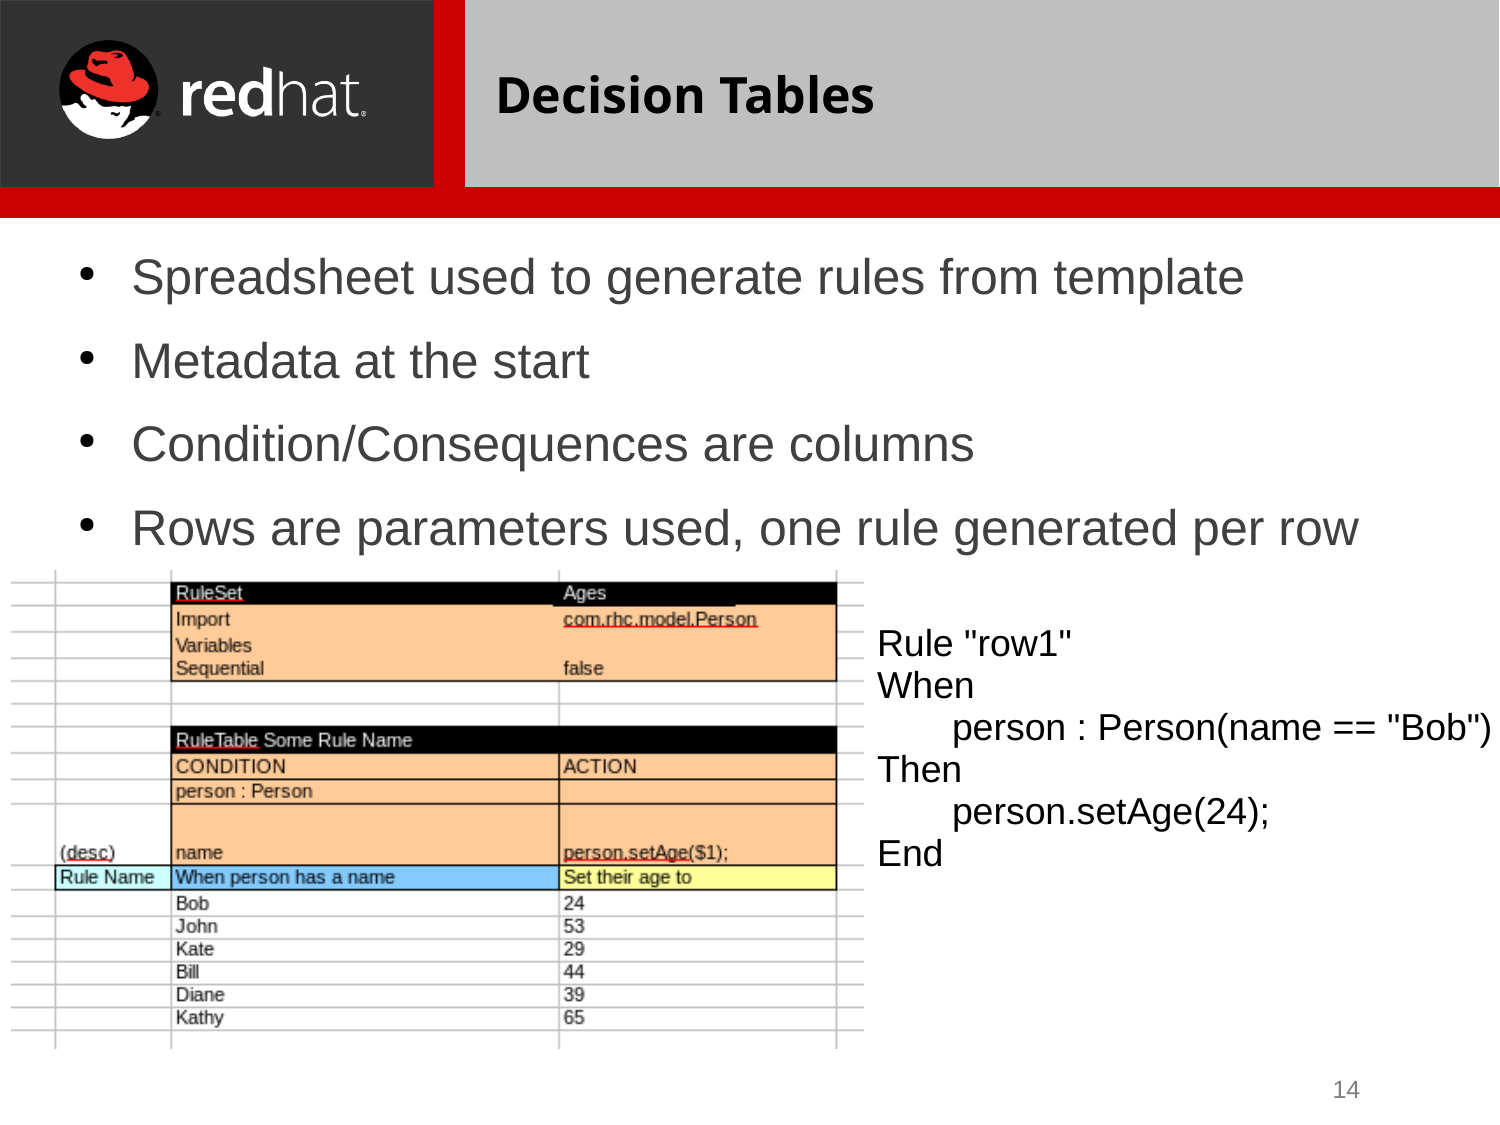

# Decision Tables
Spreadsheet used to generate rules from template
Metadata at the start
Condition/Consequences are columns
Rows are parameters used, one rule generated per row
Rule "row1"
When
	person : Person(name == "Bob")
Then
	person.setAge(24);
End